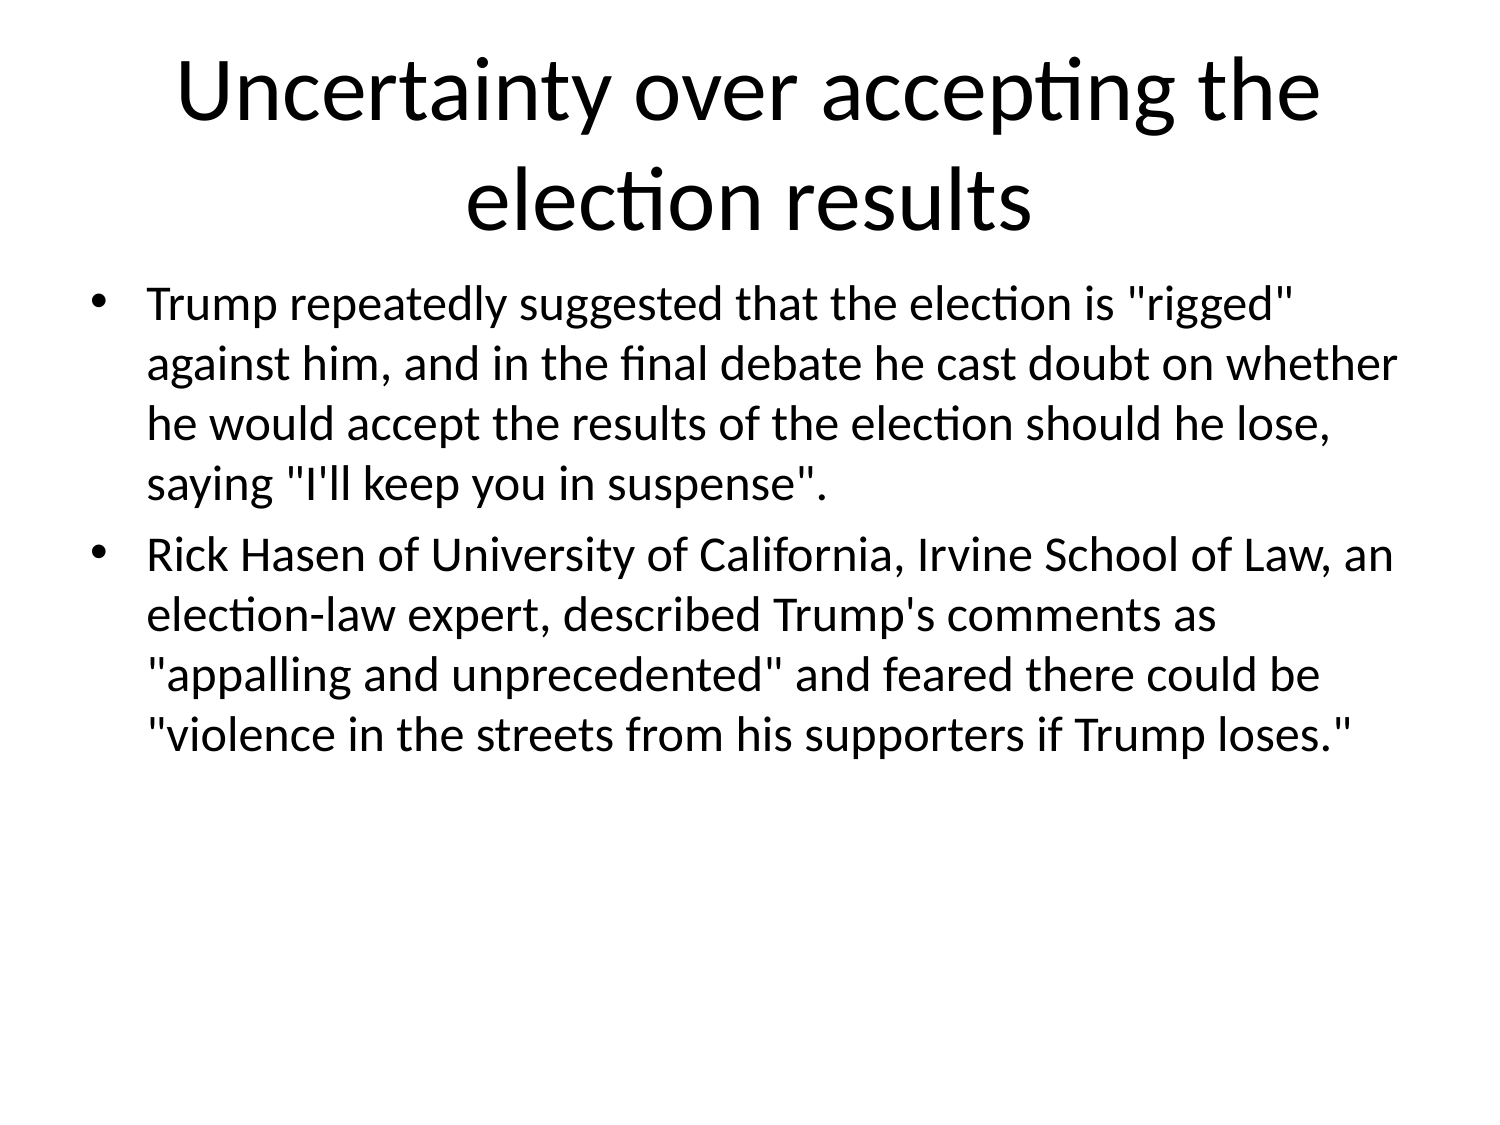

# Uncertainty over accepting the election results
Trump repeatedly suggested that the election is "rigged" against him, and in the final debate he cast doubt on whether he would accept the results of the election should he lose, saying "I'll keep you in suspense".
Rick Hasen of University of California, Irvine School of Law, an election-law expert, described Trump's comments as "appalling and unprecedented" and feared there could be "violence in the streets from his supporters if Trump loses."